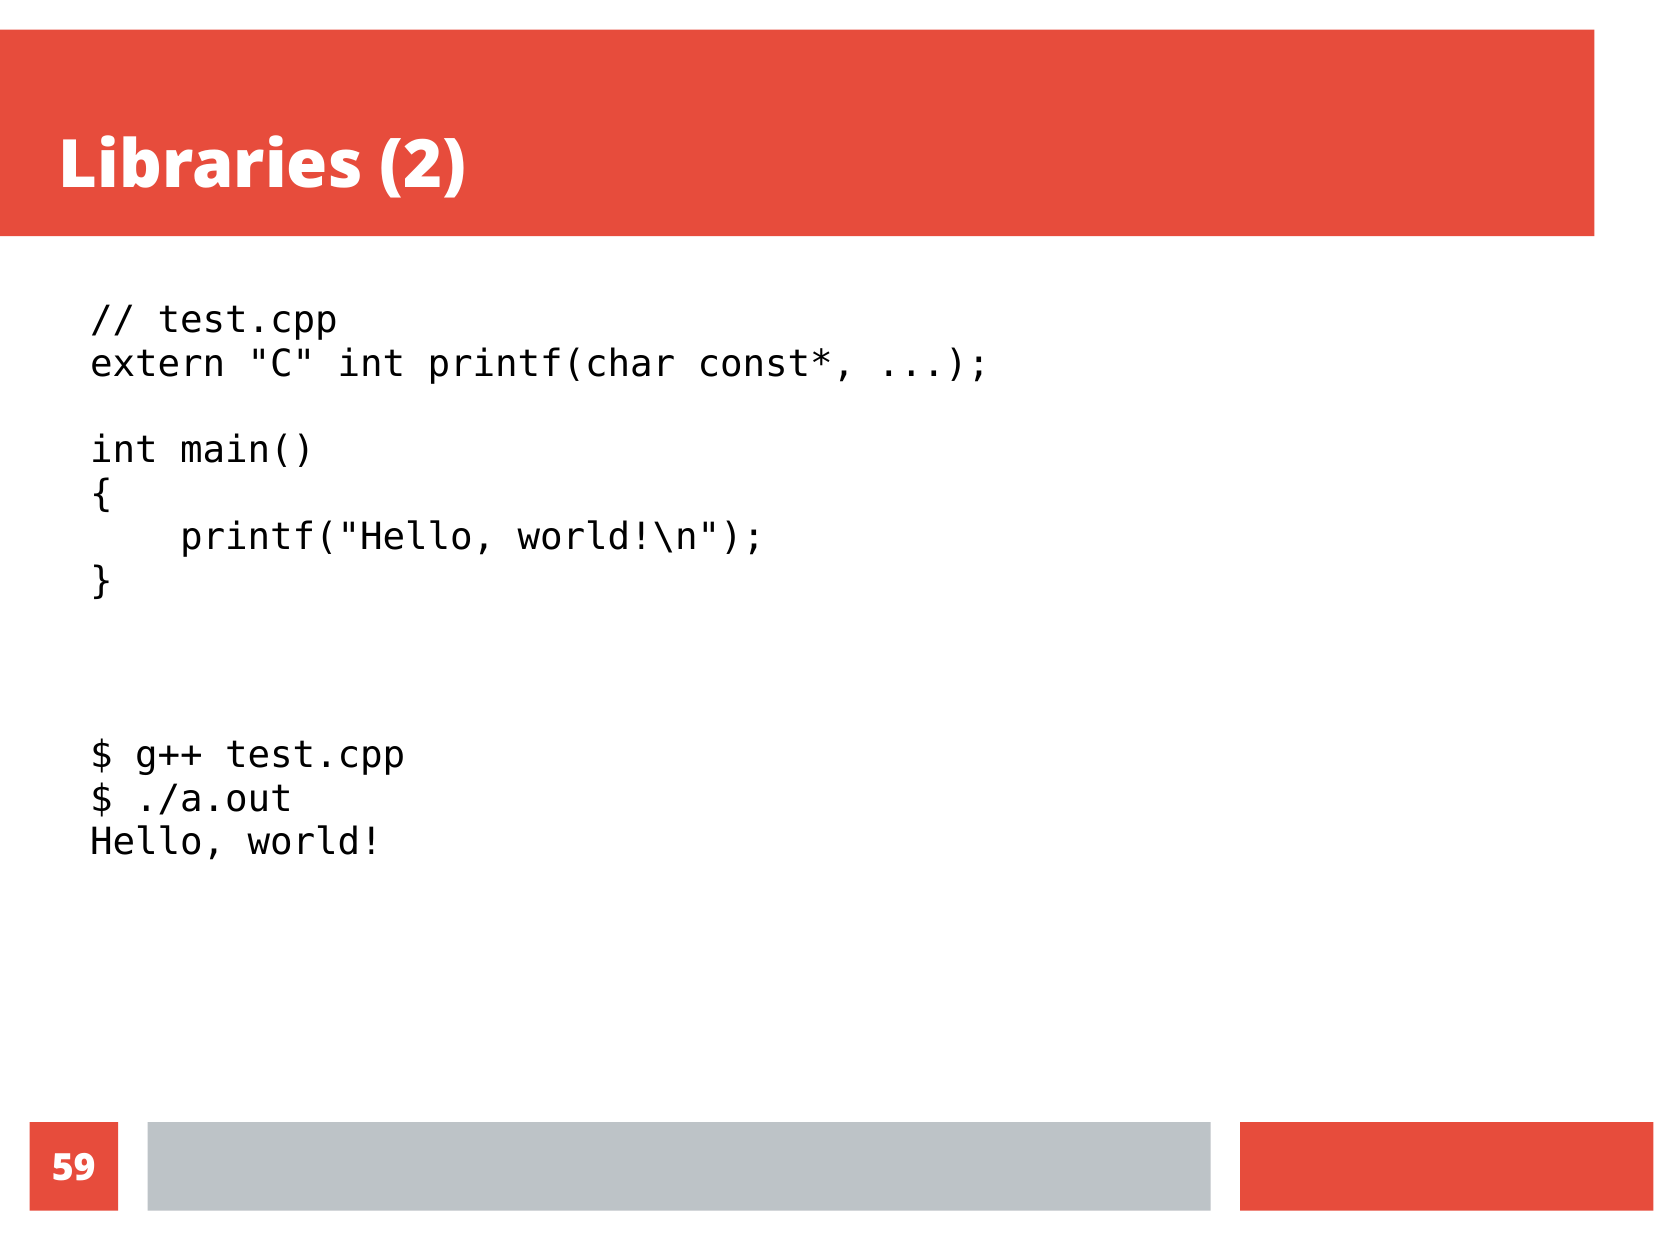

# Libraries (2)
// test.cpp
extern "C" int printf(char const*, ...);
int main()
{
 printf("Hello, world!\n");
}
$ g++ test.cpp
$ ./a.out
Hello, world!
59